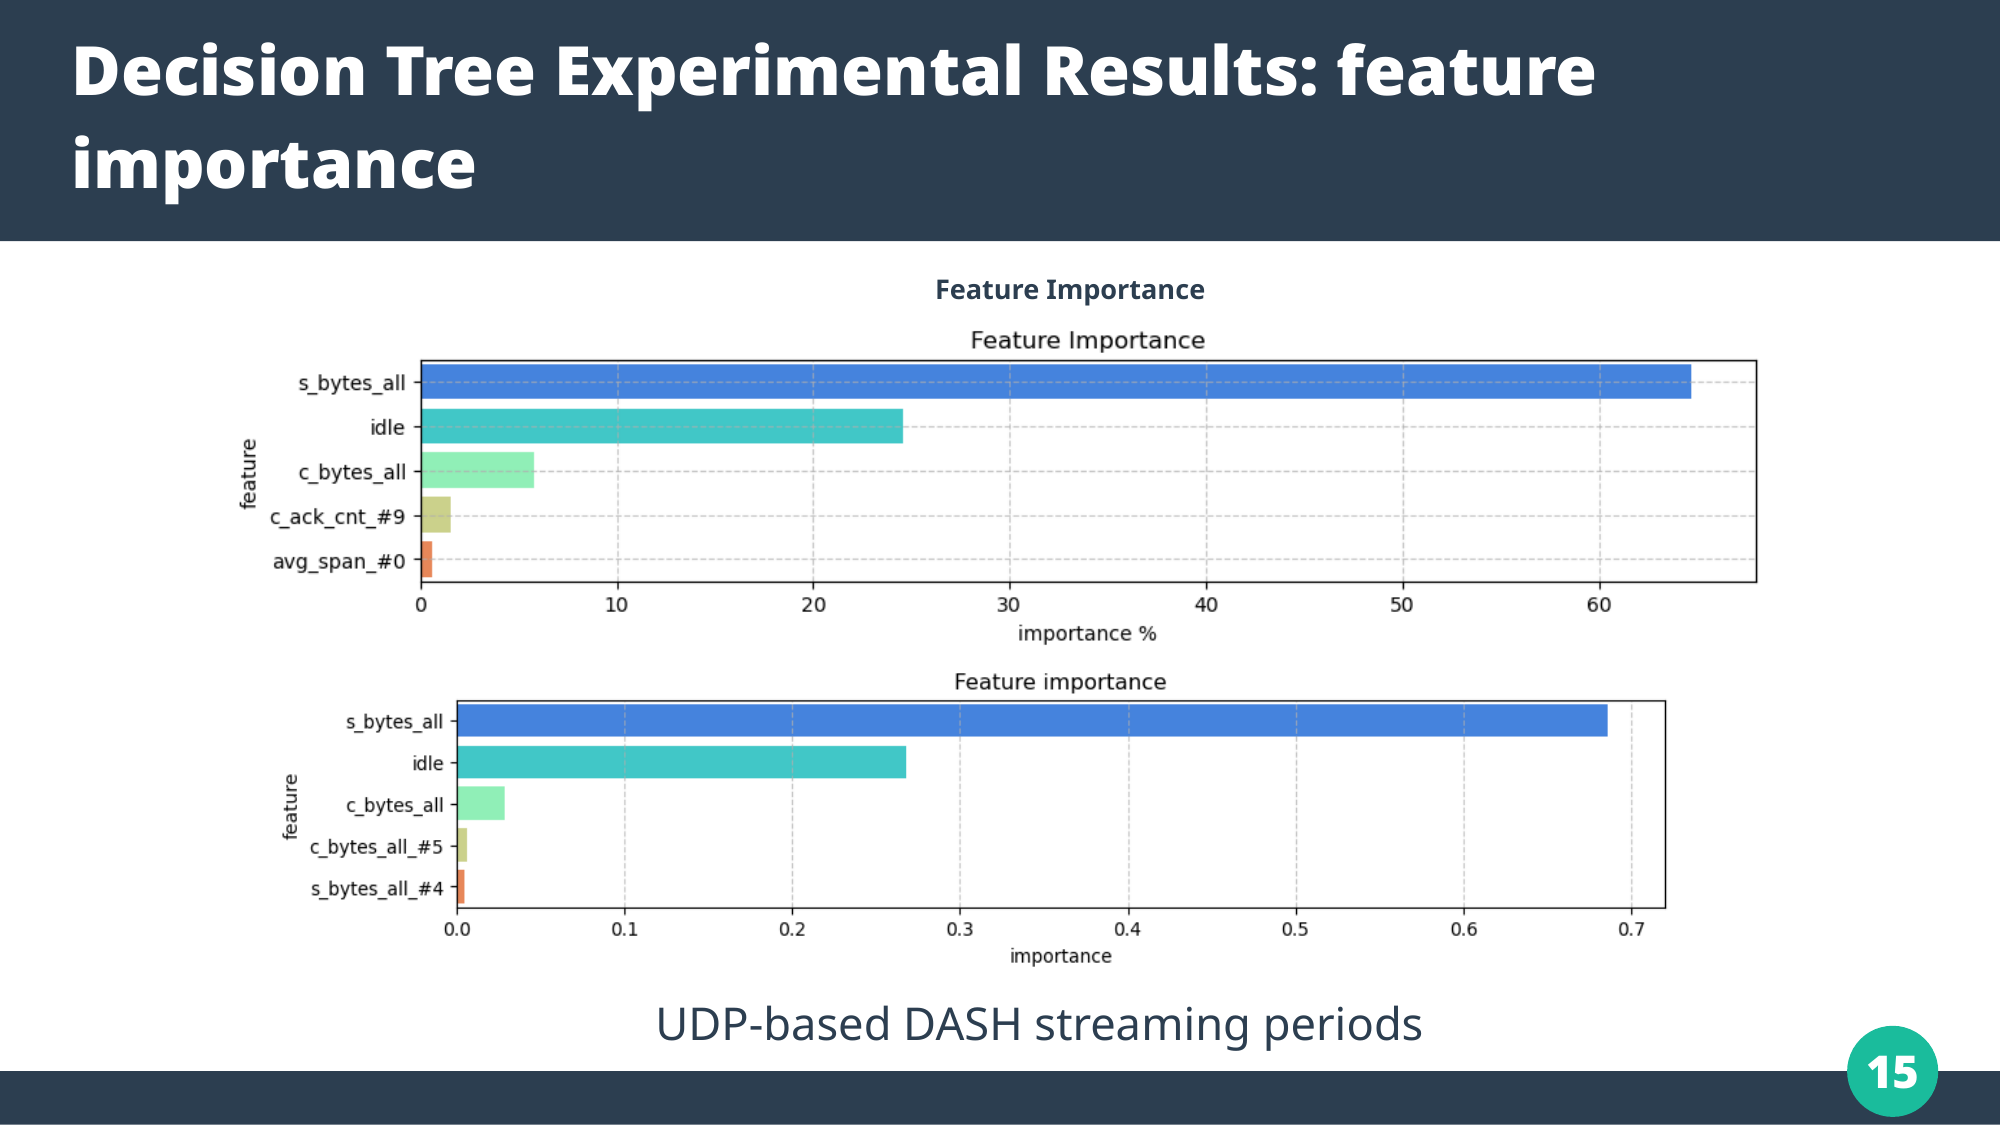

# Decision Tree Experimental Results: feature importance
Feature Importance
TCP-based DASH streaming periods
UDP-based DASH streaming periods